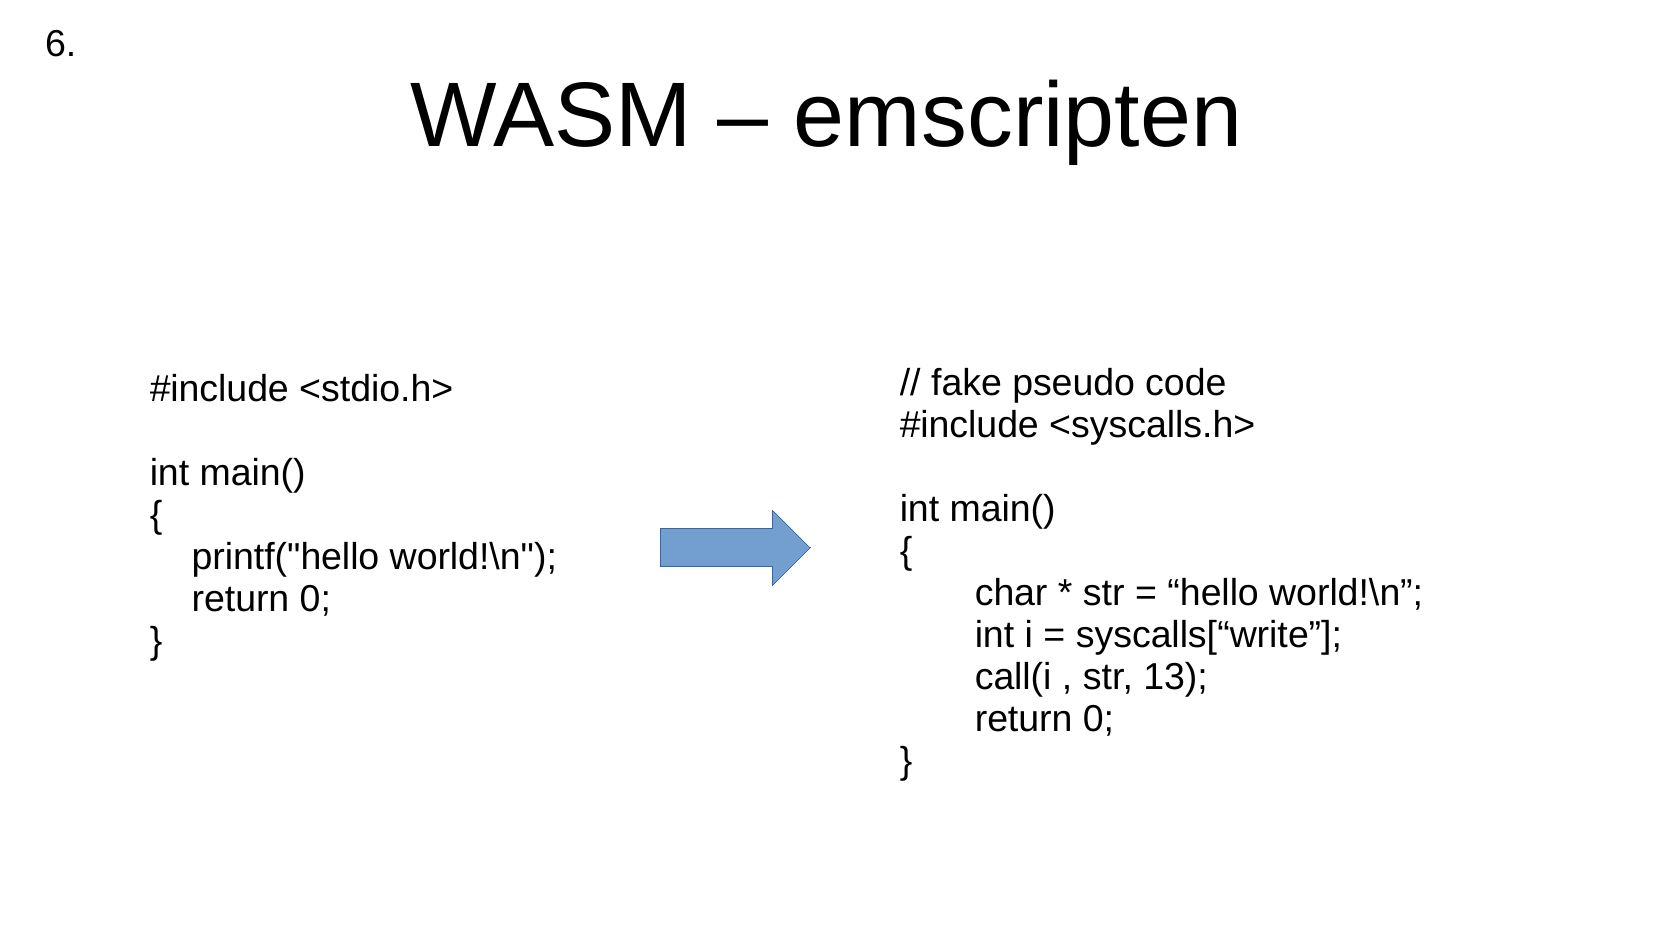

6.
# WASM – emscripten
// fake pseudo code
#include <syscalls.h>
int main()
{
	char * str = “hello world!\n”;
	int i = syscalls[“write”];
 	call(i , str, 13);
 	return 0;
}
#include <stdio.h>
int main()
{
 printf("hello world!\n");
 return 0;
}